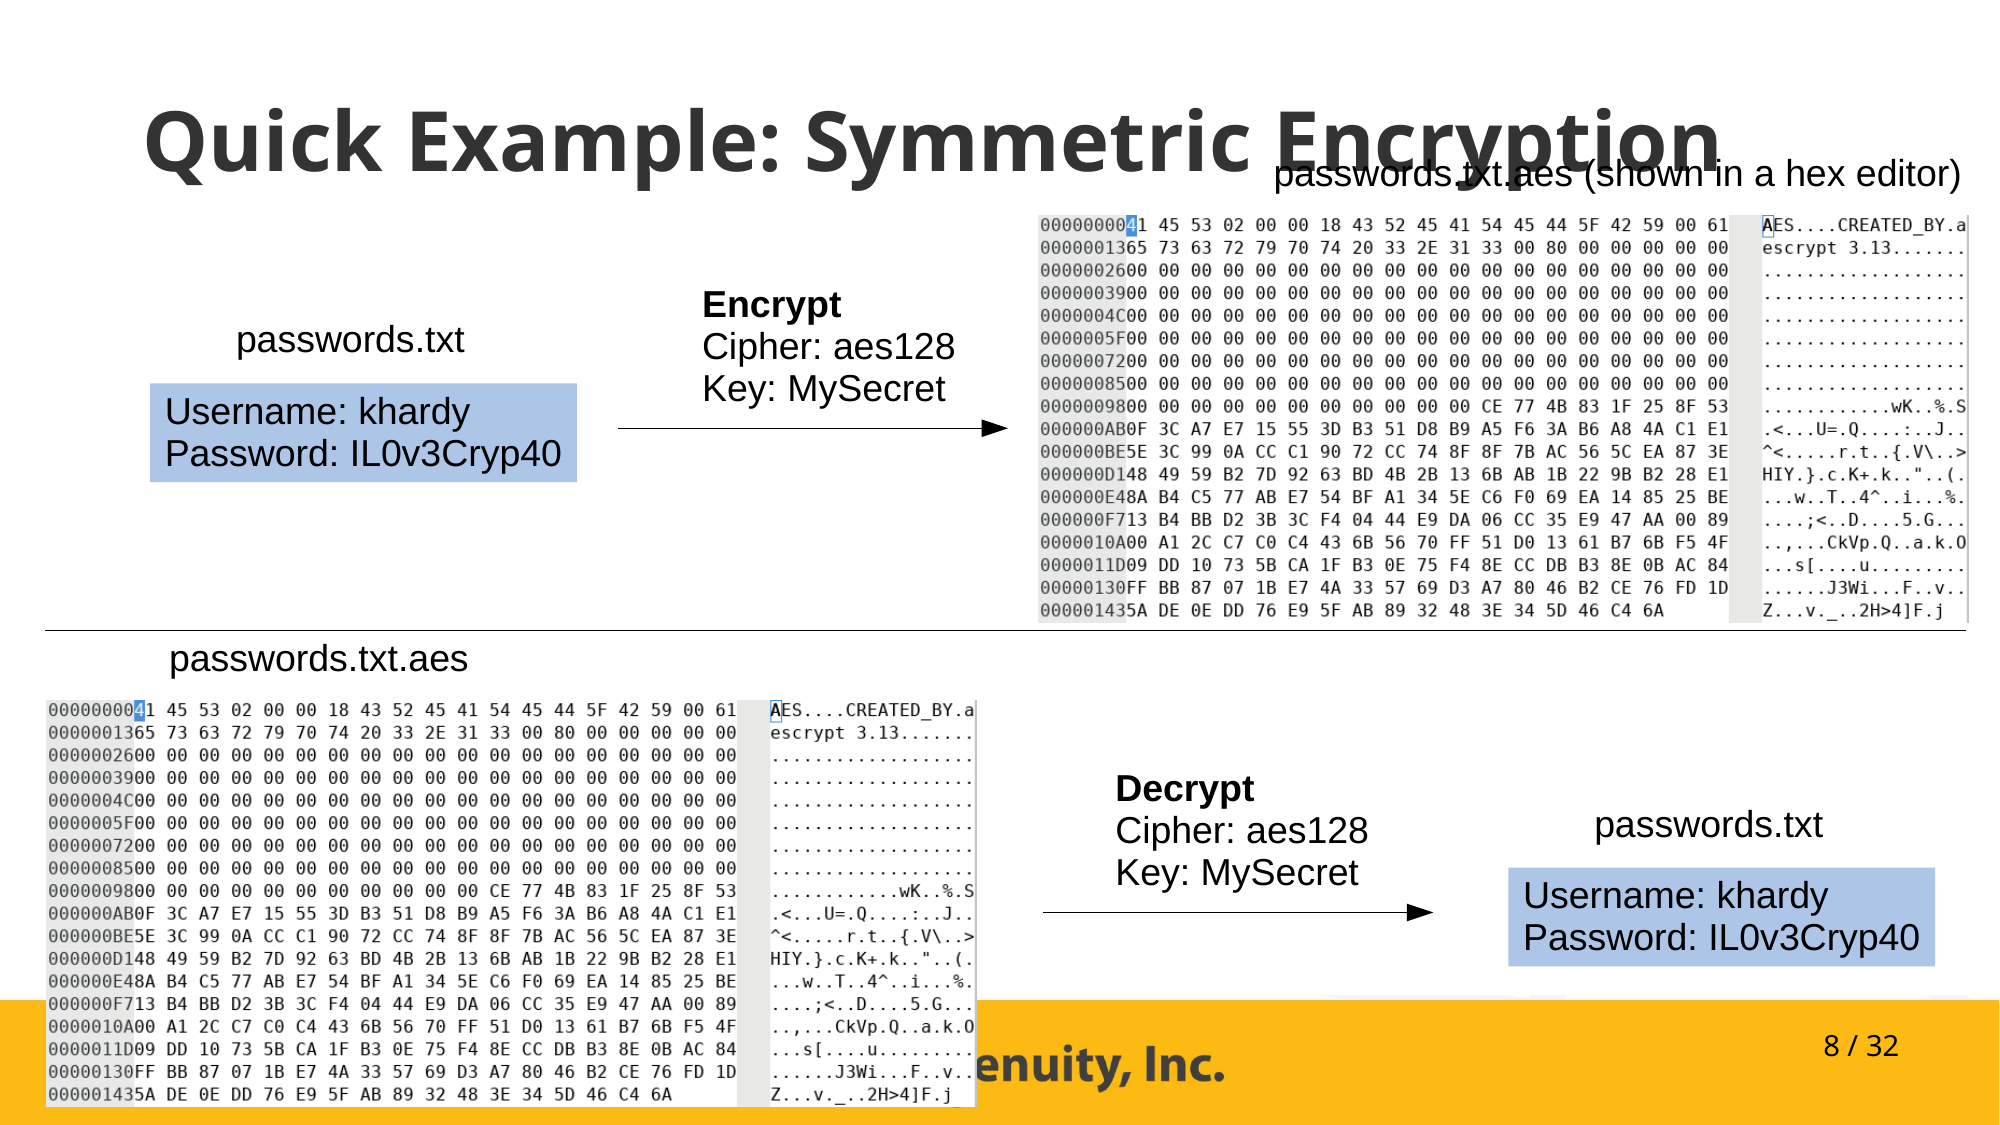

# Quick Example: Symmetric Encryption
passwords.txt.aes (shown in a hex editor)
Encrypt
Cipher: aes128
Key: MySecret
passwords.txt
Username: khardy
Password: IL0v3Cryp40
passwords.txt.aes
Decrypt
Cipher: aes128
Key: MySecret
passwords.txt
Username: khardy
Password: IL0v3Cryp40
8